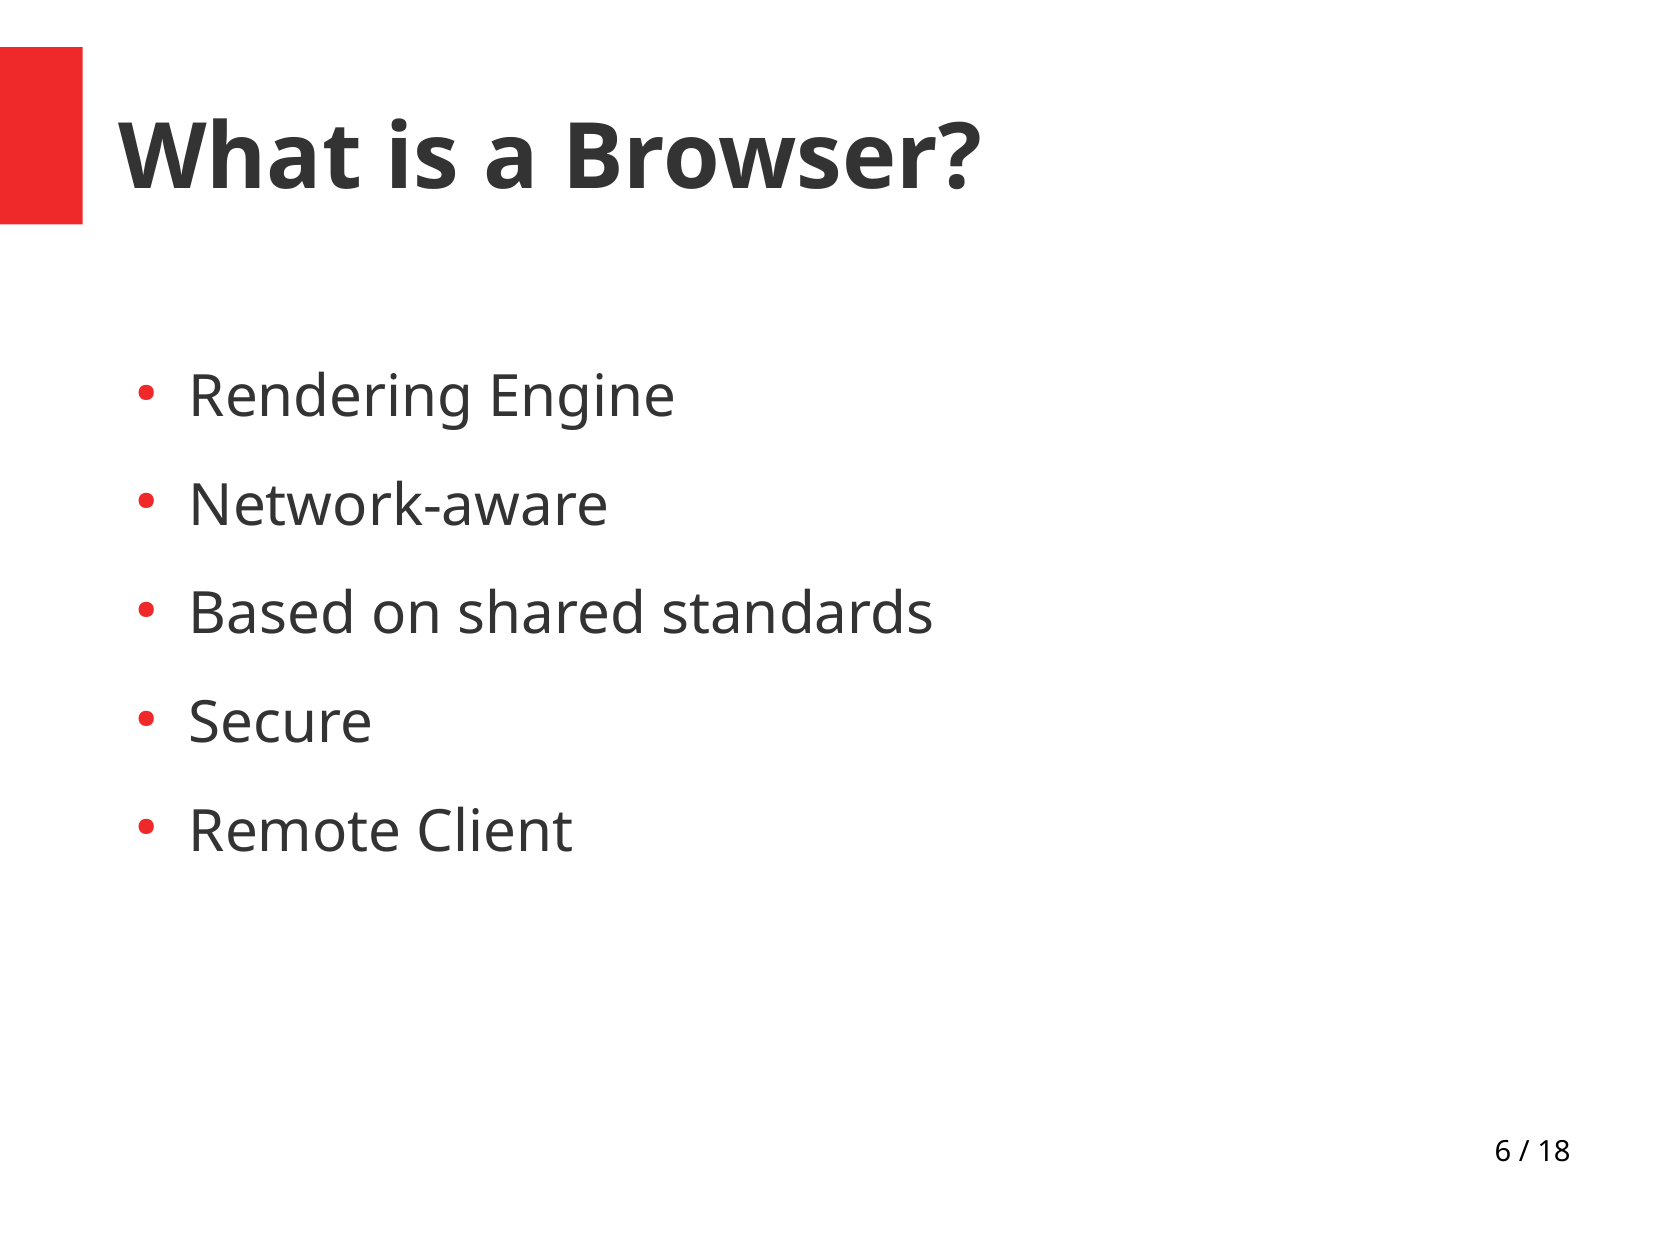

# What is a Browser?
Rendering Engine
Network-aware
Based on shared standards
Secure
Remote Client
6